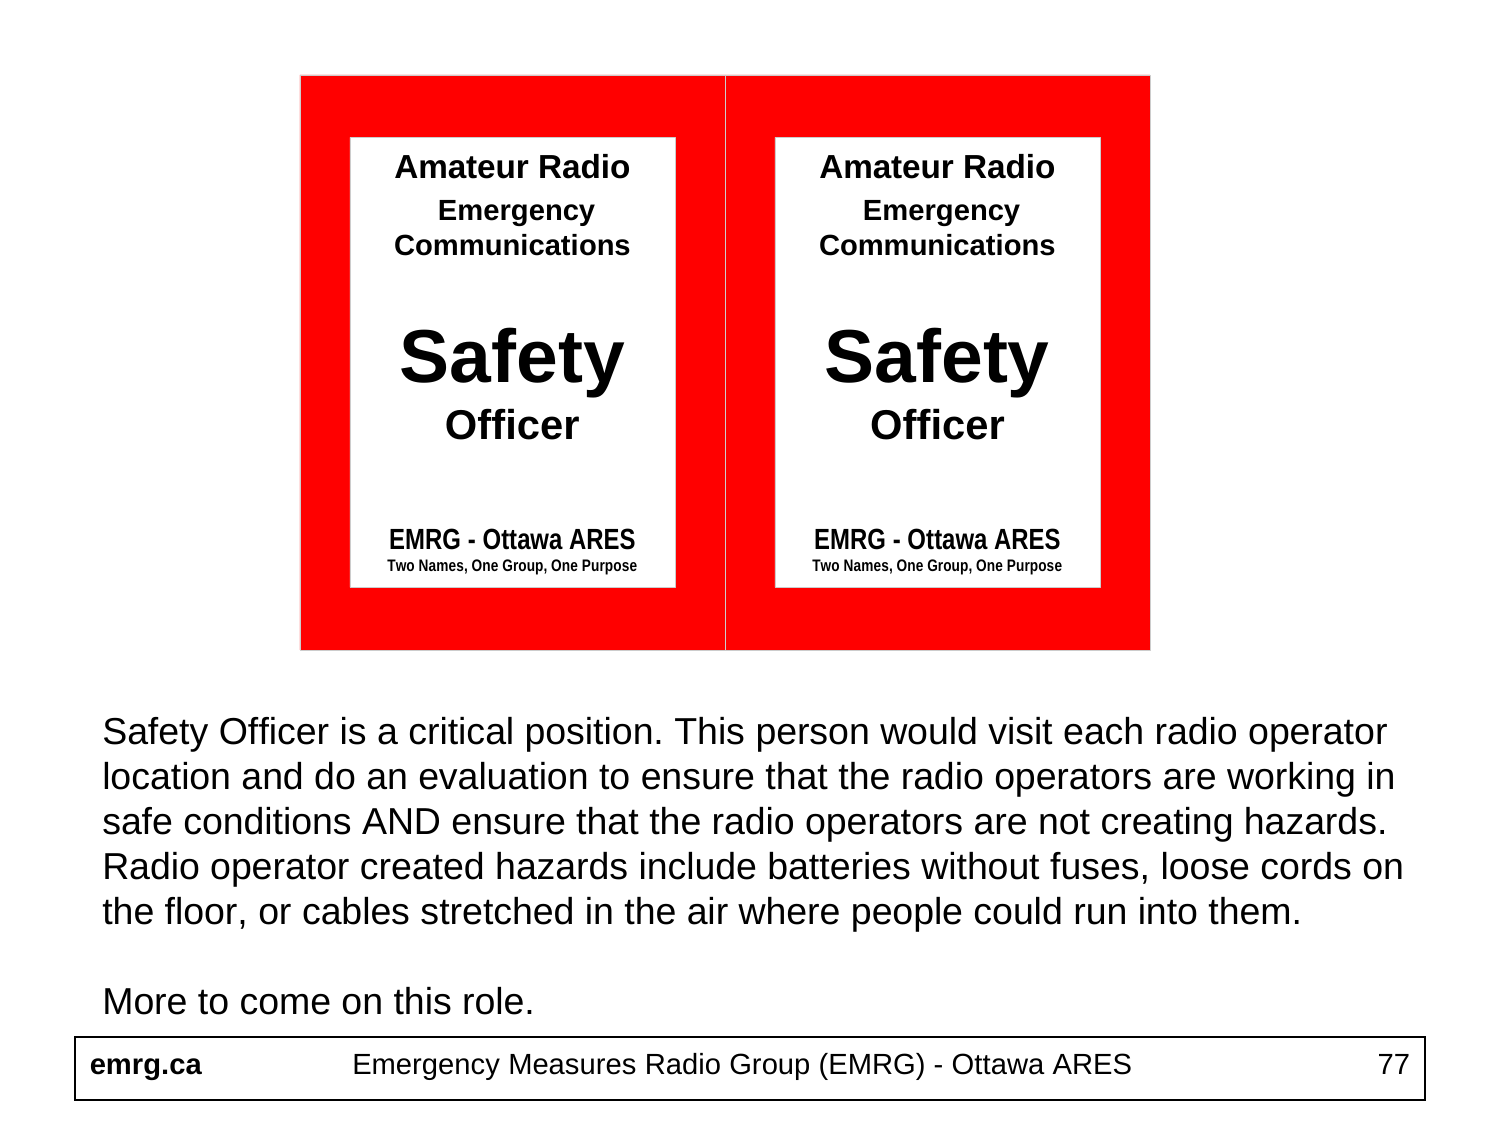

Amateur Radio
 Emergency Communications
Amateur Radio
 Emergency Communications
Safety
Officer
Safety
Officer
EMRG - Ottawa ARES
Two Names, One Group, One Purpose
EMRG - Ottawa ARES
Two Names, One Group, One Purpose
Safety Officer is a critical position. This person would visit each radio operator location and do an evaluation to ensure that the radio operators are working in safe conditions AND ensure that the radio operators are not creating hazards. Radio operator created hazards include batteries without fuses, loose cords on the floor, or cables stretched in the air where people could run into them.
More to come on this role.
Emergency Measures Radio Group (EMRG) - Ottawa ARES